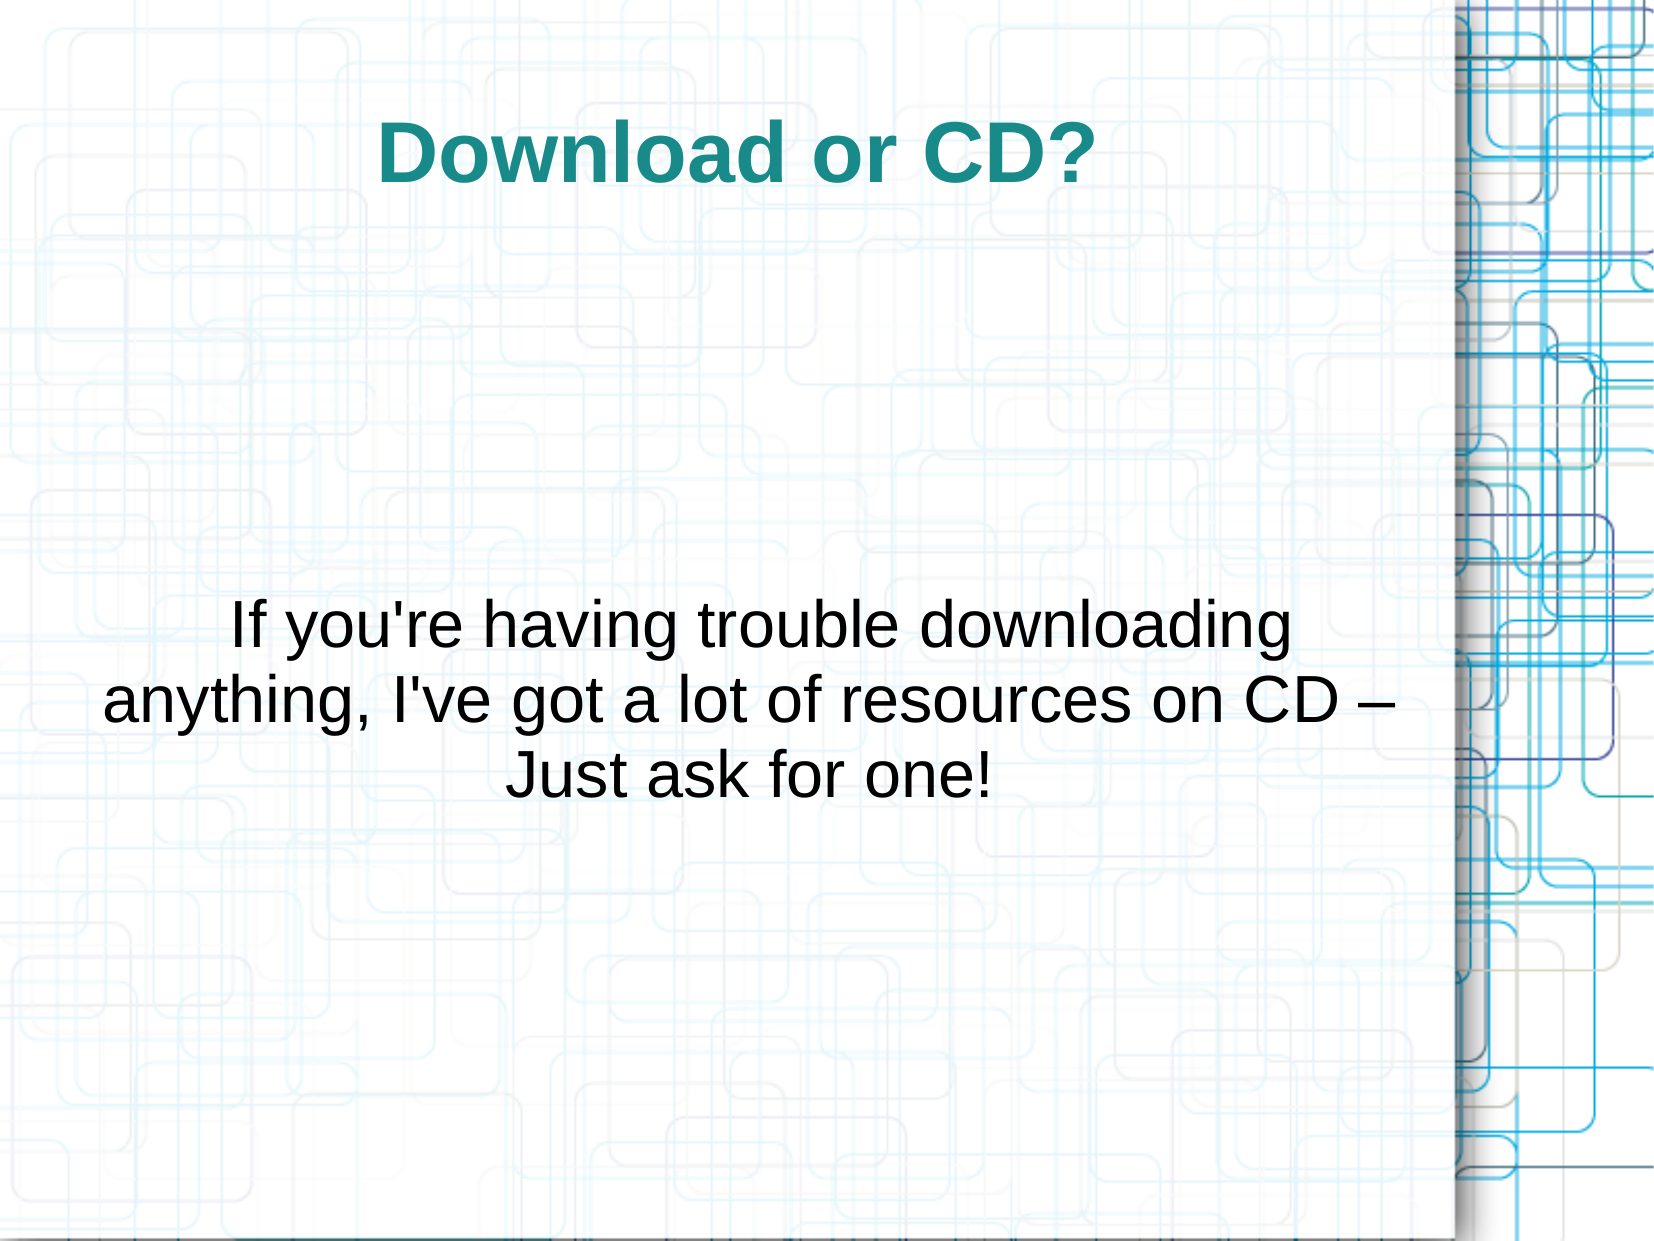

# Download or CD?
If you're having trouble downloading anything, I've got a lot of resources on CD – Just ask for one!